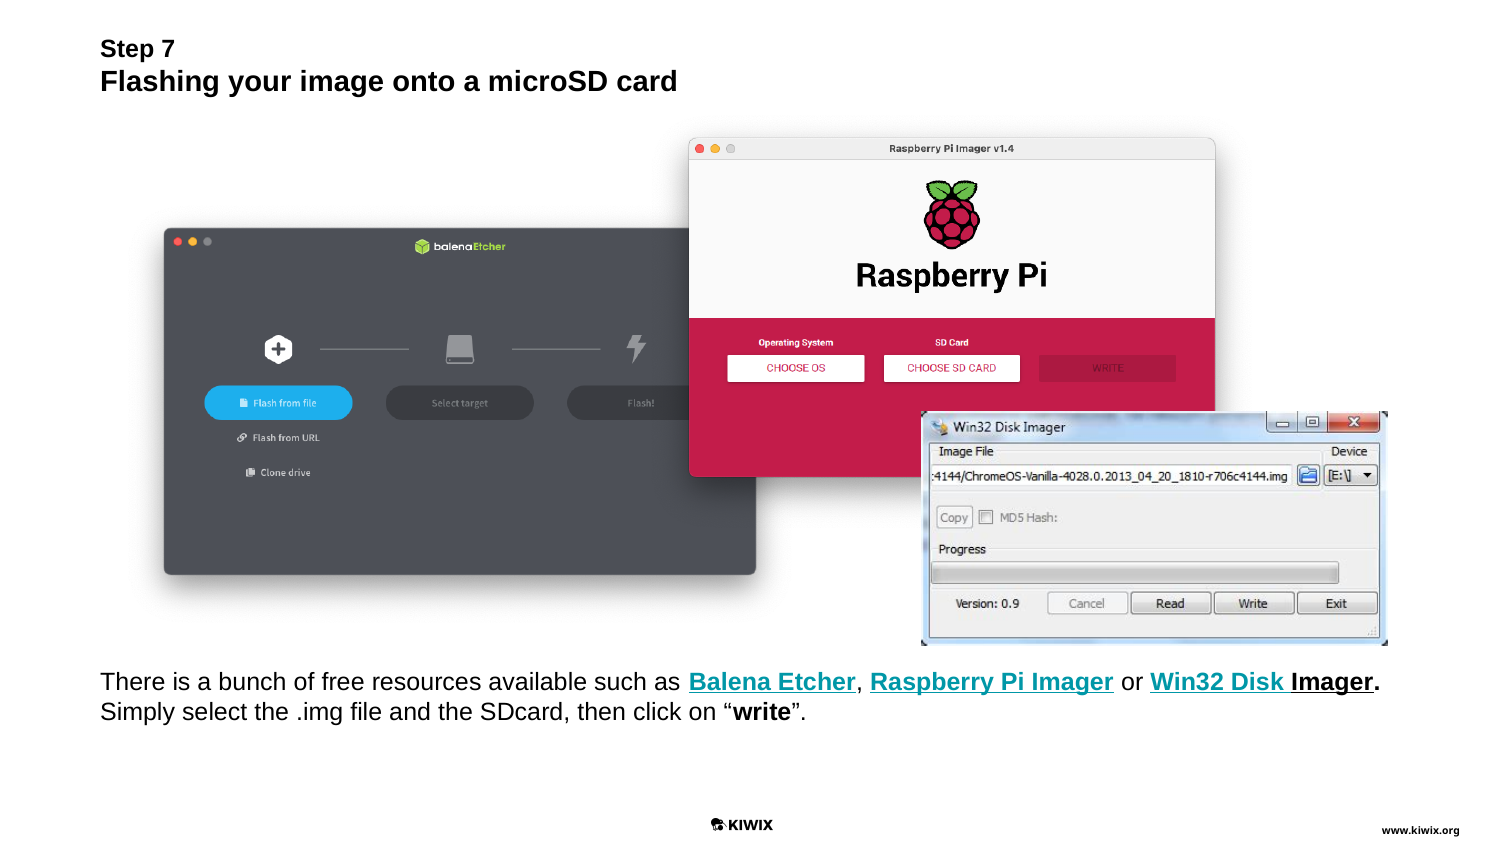

Step 7
Flashing your image onto a microSD card
There is a bunch of free resources available such as Balena Etcher, Raspberry Pi Imager or Win32 Disk Imager. Simply select the .img file and the SDcard, then click on “write”.
www.kiwix.org